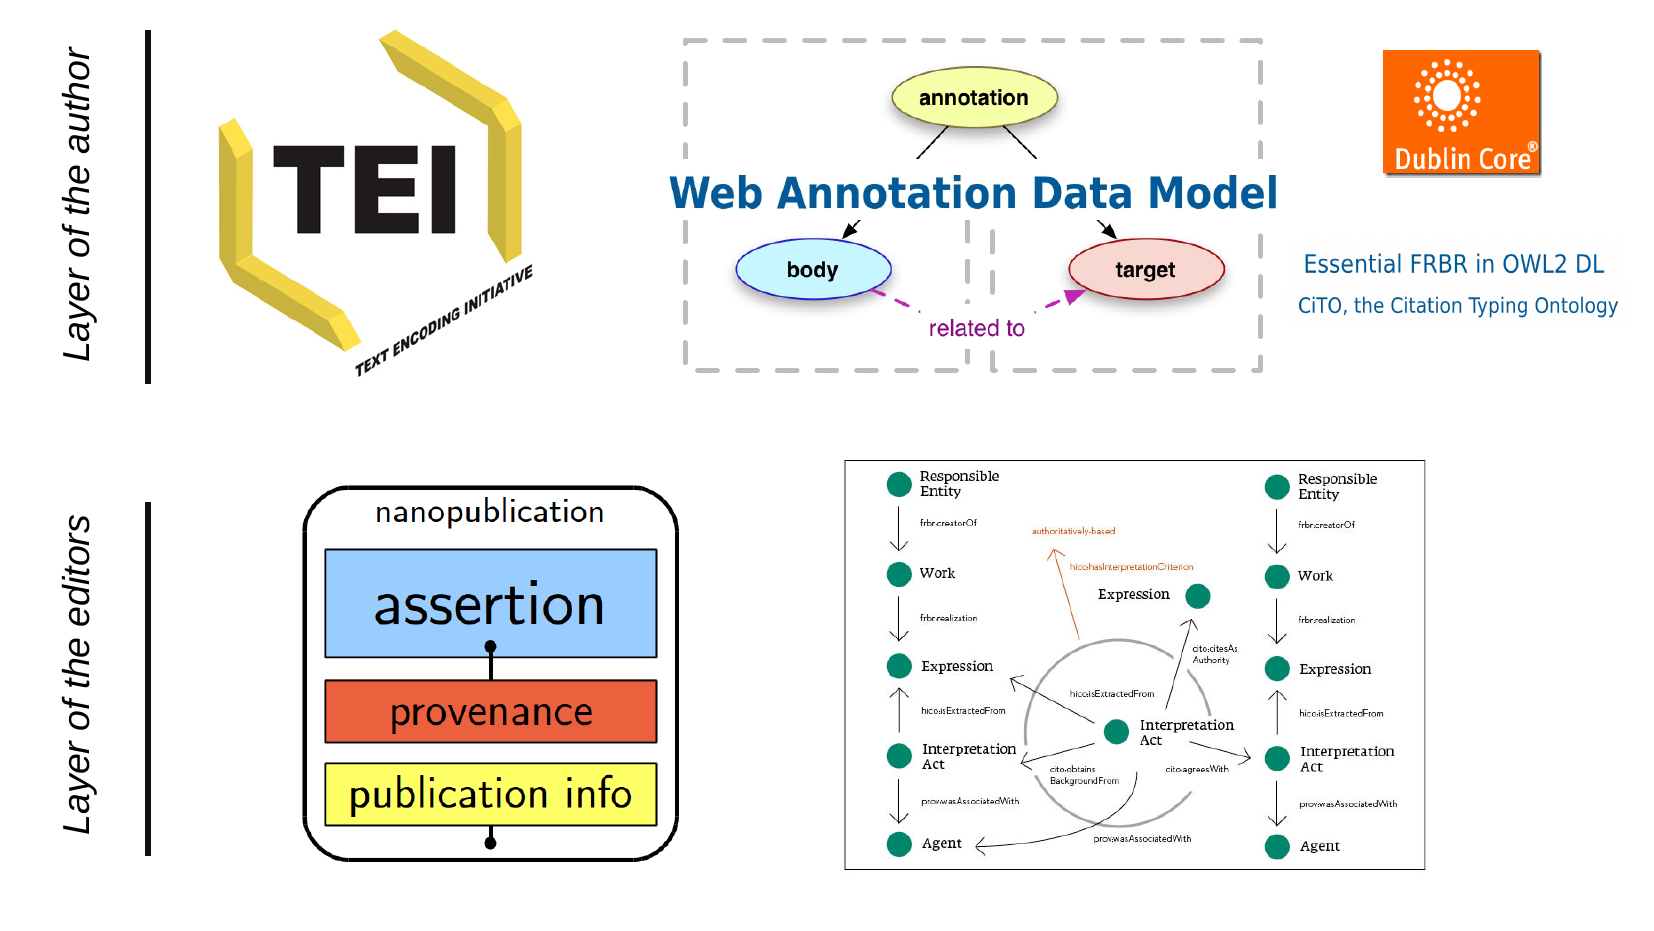

Layer of the author
Layer of the editors